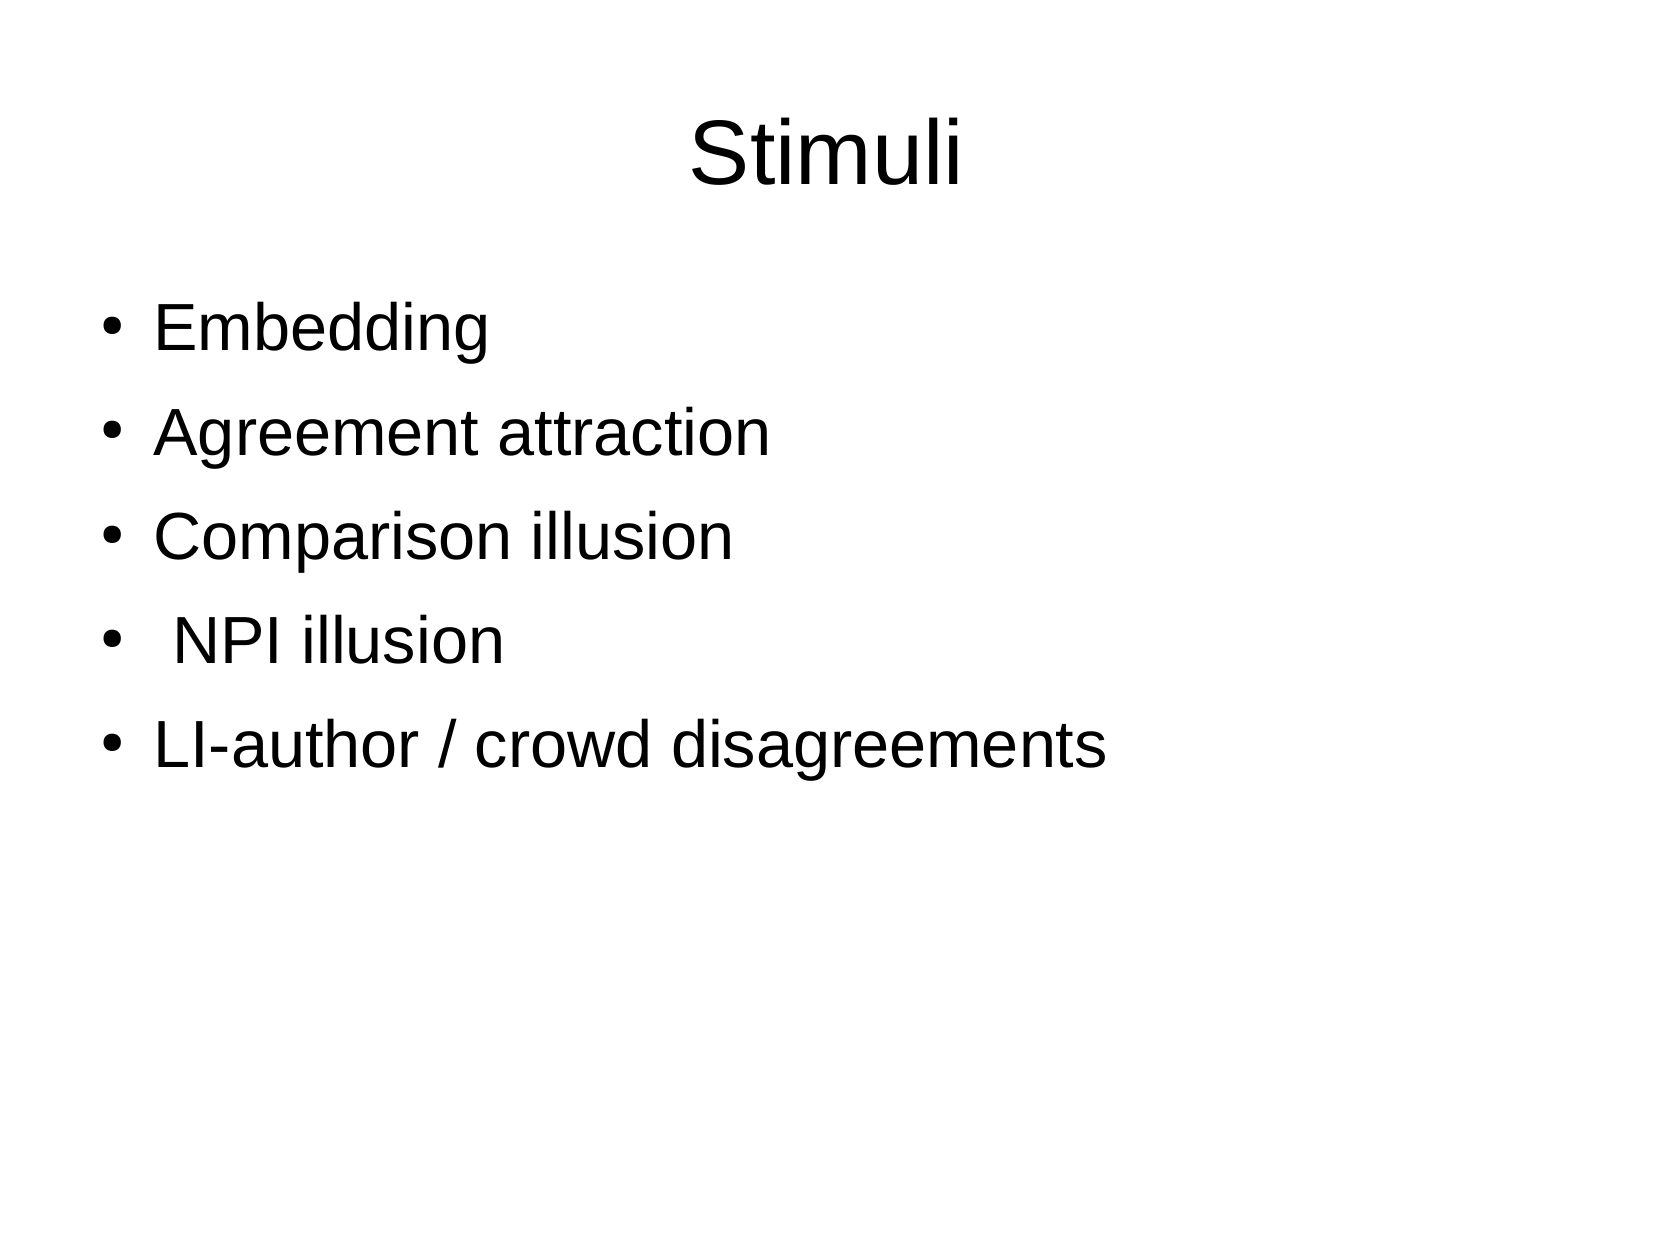

# Stimuli
Embedding
Agreement attraction
Comparison illusion
 NPI illusion
LI-author / crowd disagreements